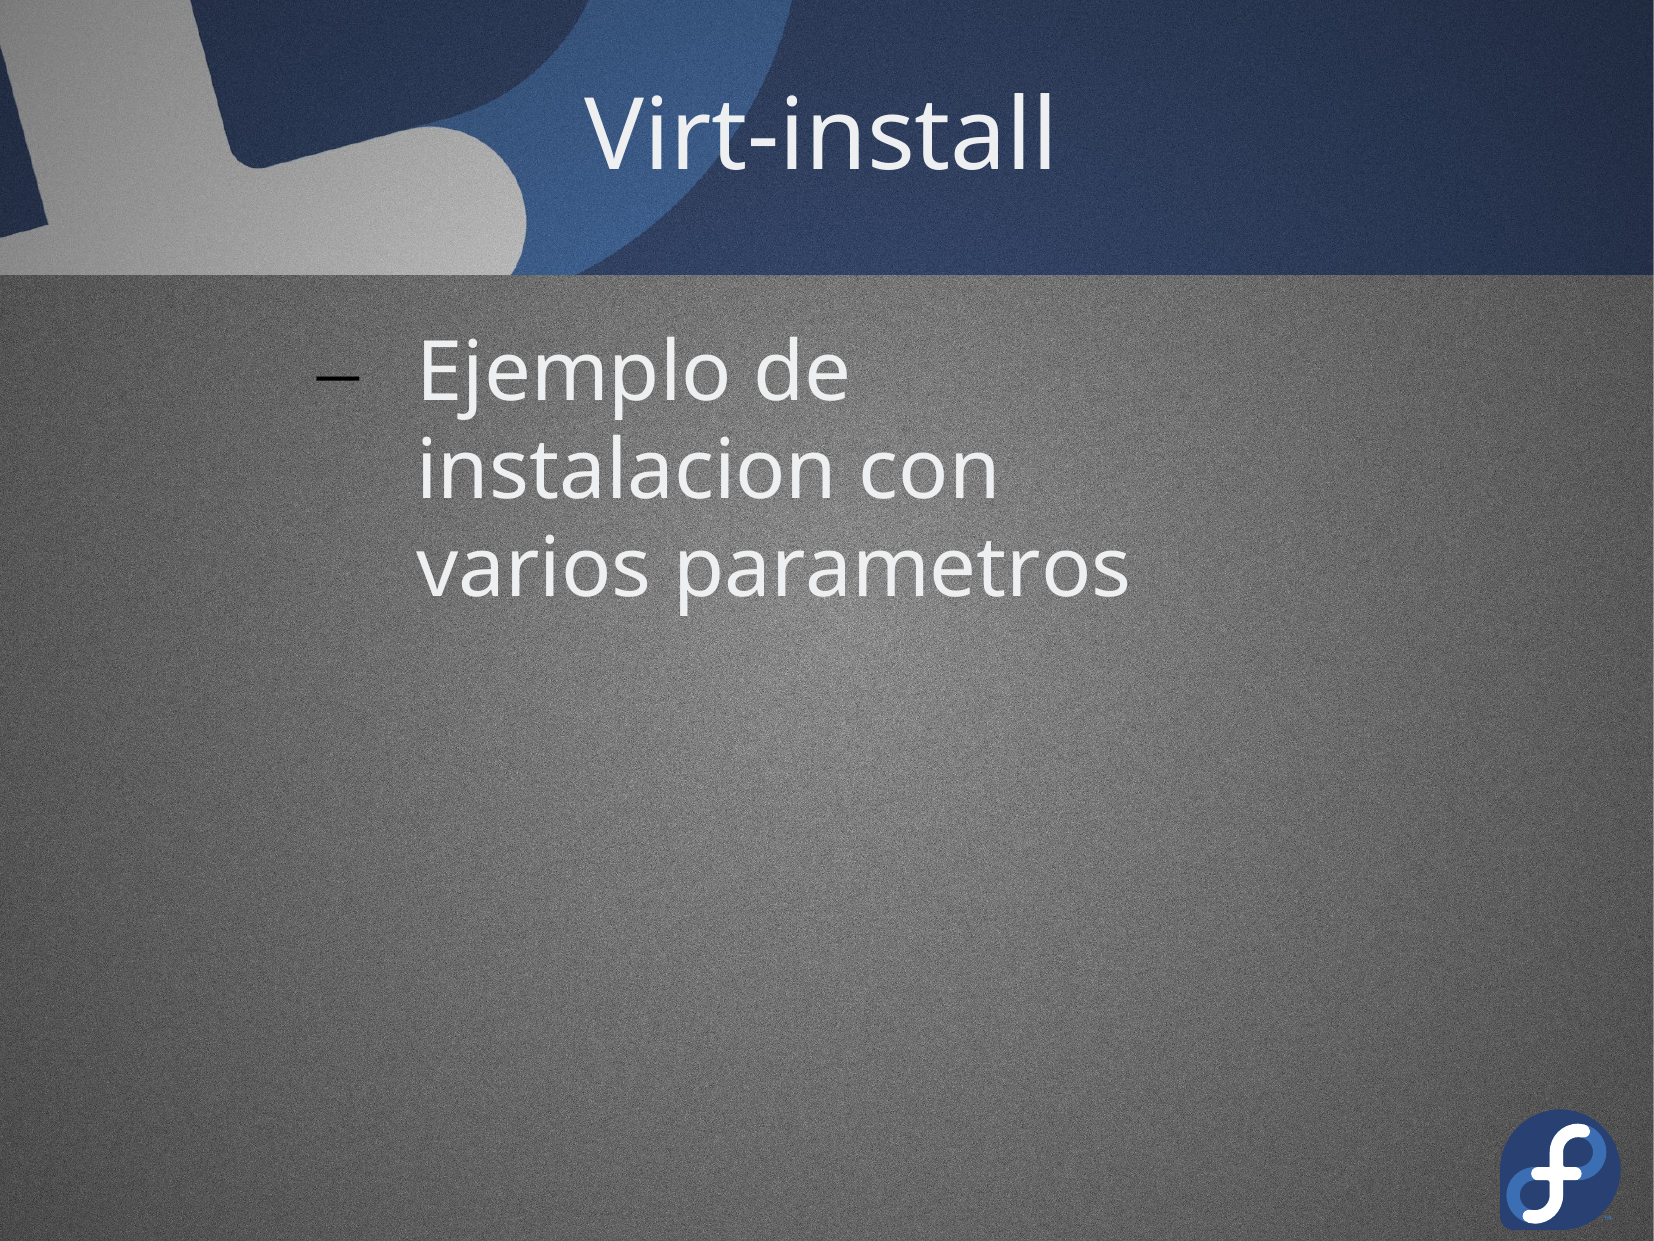

Virt-install
Ejemplo de instalacion con varios parametros